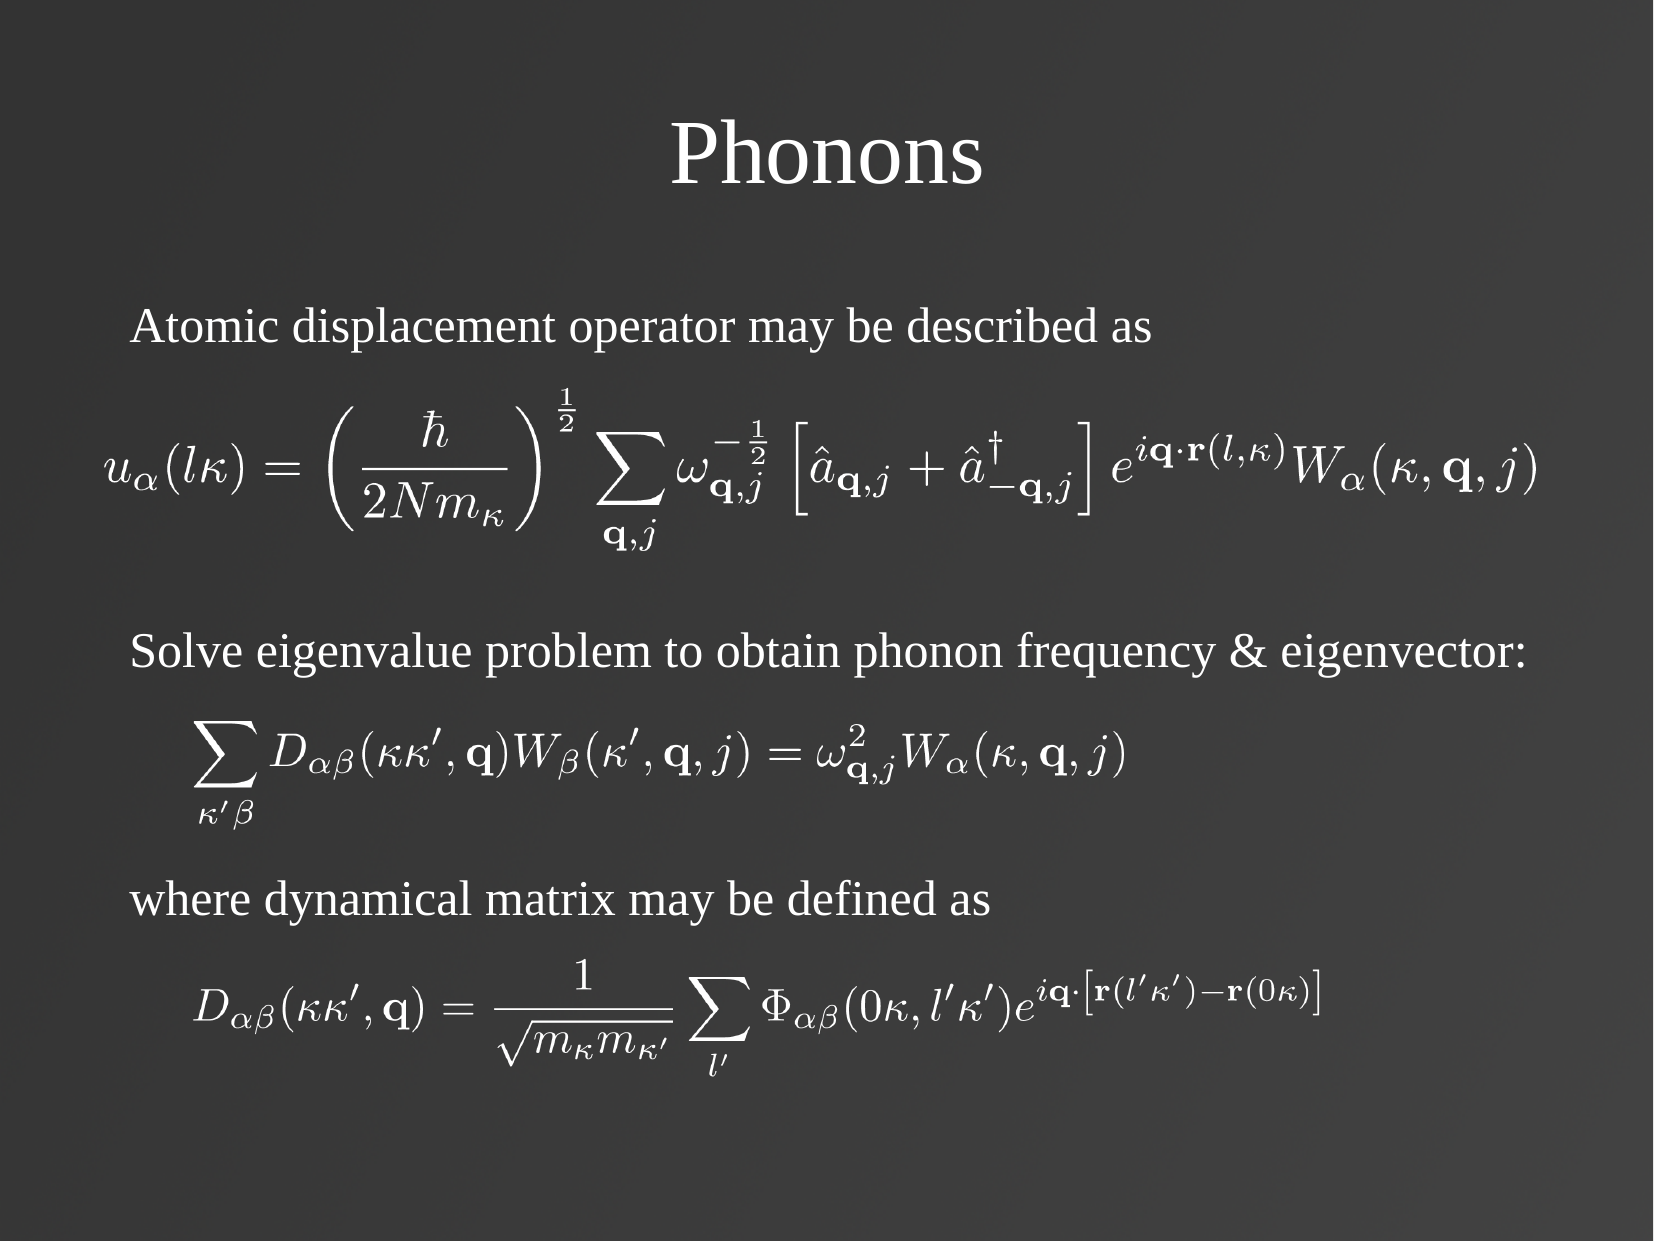

# Phonons
Atomic displacement operator may be described as
Solve eigenvalue problem to obtain phonon frequency & eigenvector:
where dynamical matrix may be defined as